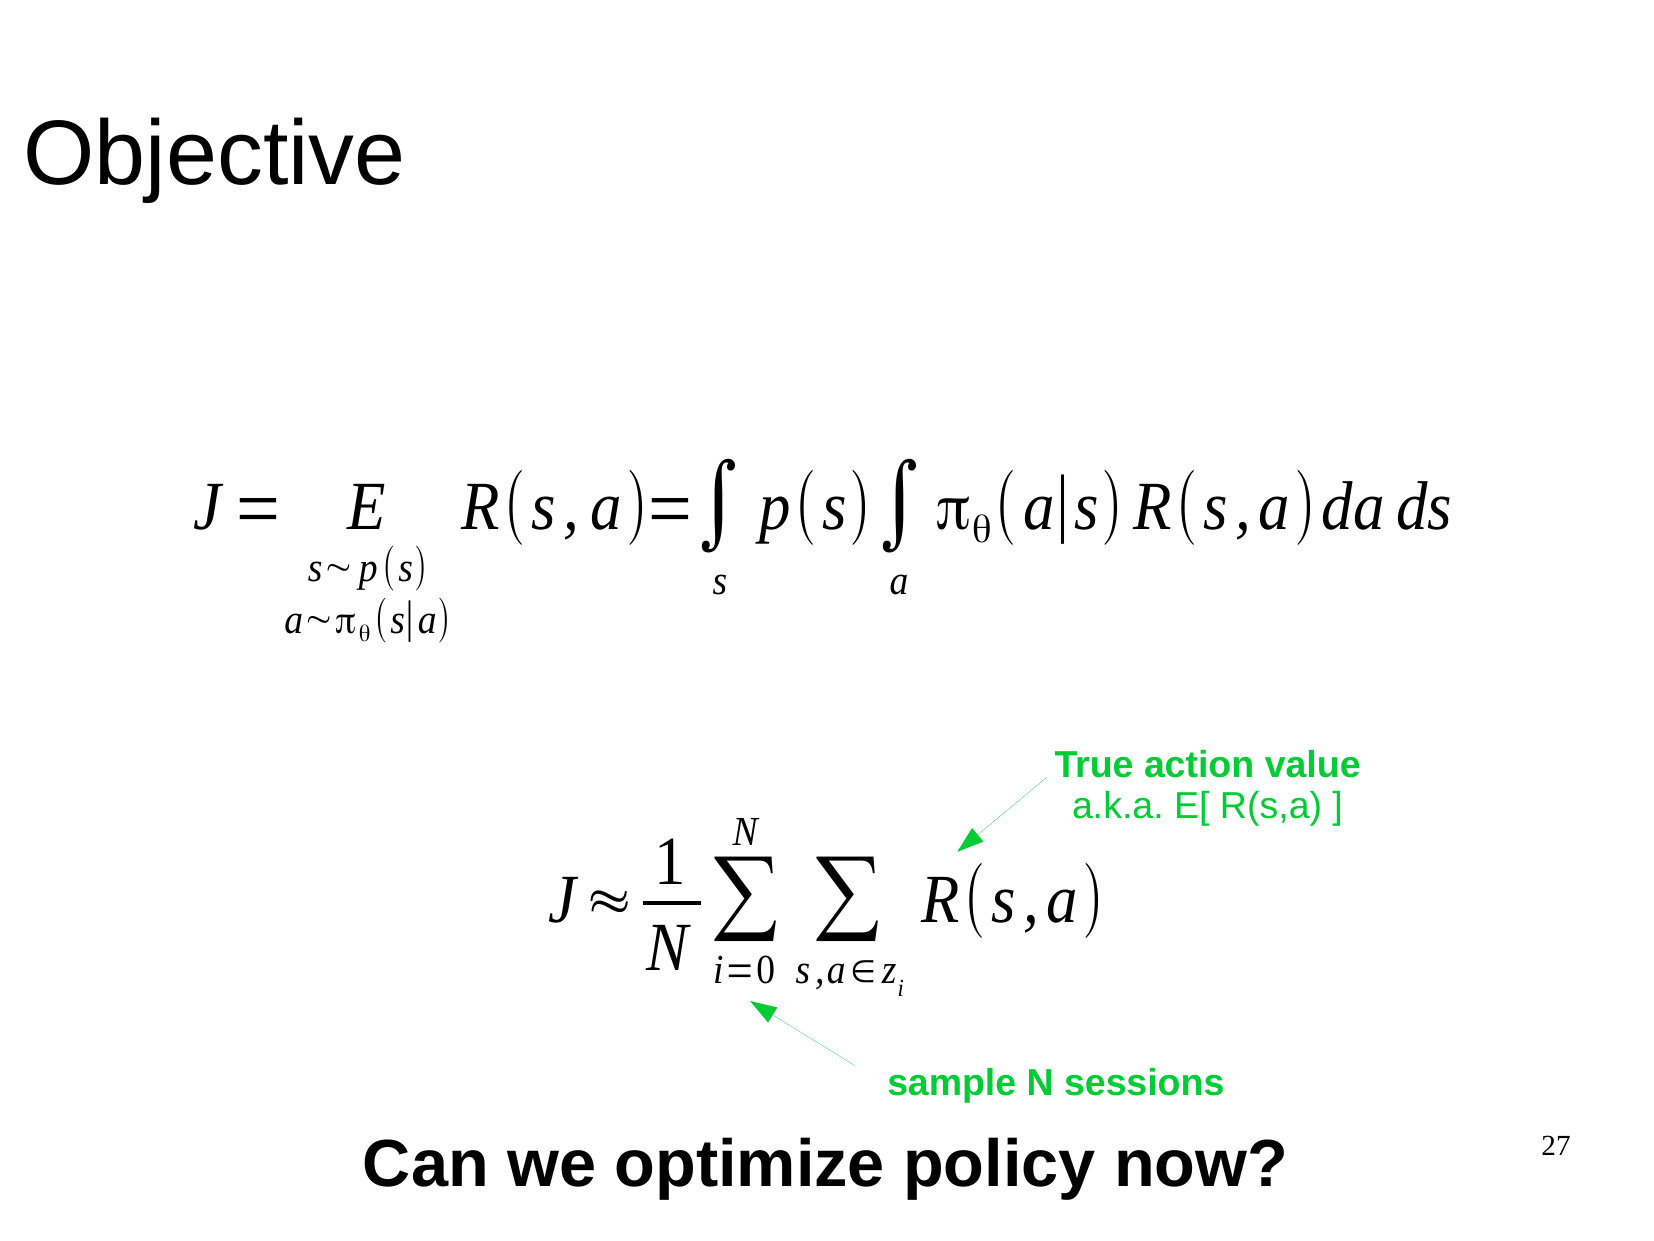

# Objective
True action value
a.k.a. E[ R(s,a) ]
sample N sessions
Can we optimize policy now?
27